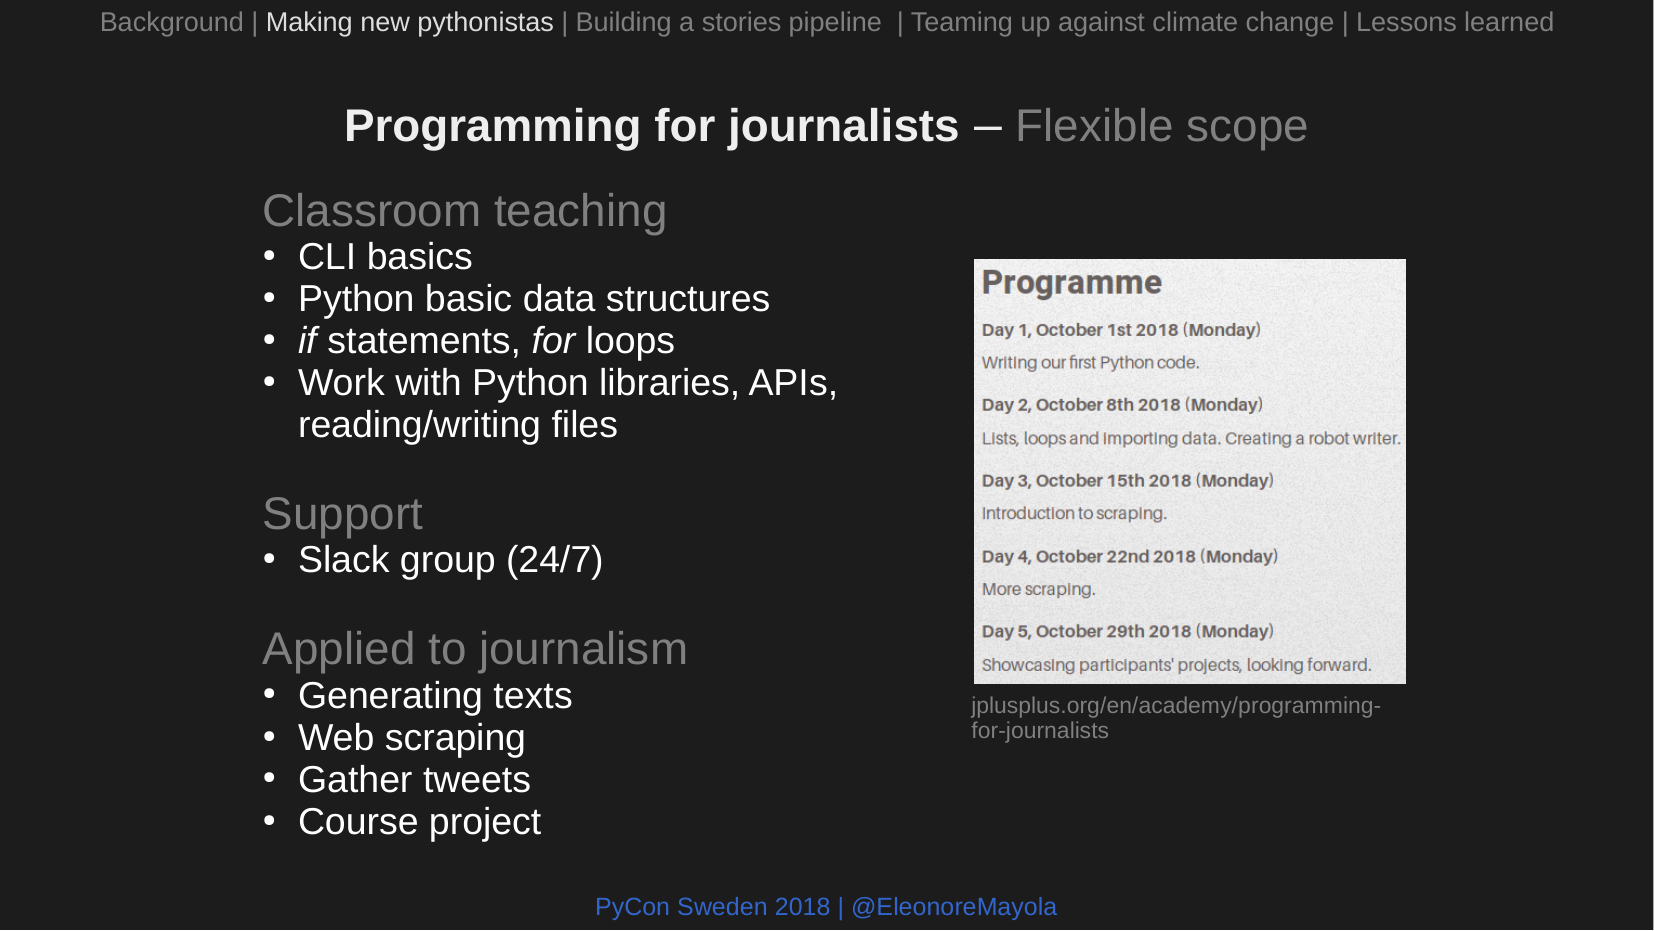

Background | Making new pythonistas | Building a stories pipeline | Teaming up against climate change | Lessons learned
Programming for journalists – Flexible scope
Classroom teaching
CLI basics
Python basic data structures
if statements, for loops
Work with Python libraries, APIs, reading/writing files
Support
Slack group (24/7)
Applied to journalism
Generating texts
Web scraping
Gather tweets
Course project
jplusplus.org/en/academy/programming-for-journalists
PyCon Sweden 2018 | @EleonoreMayola